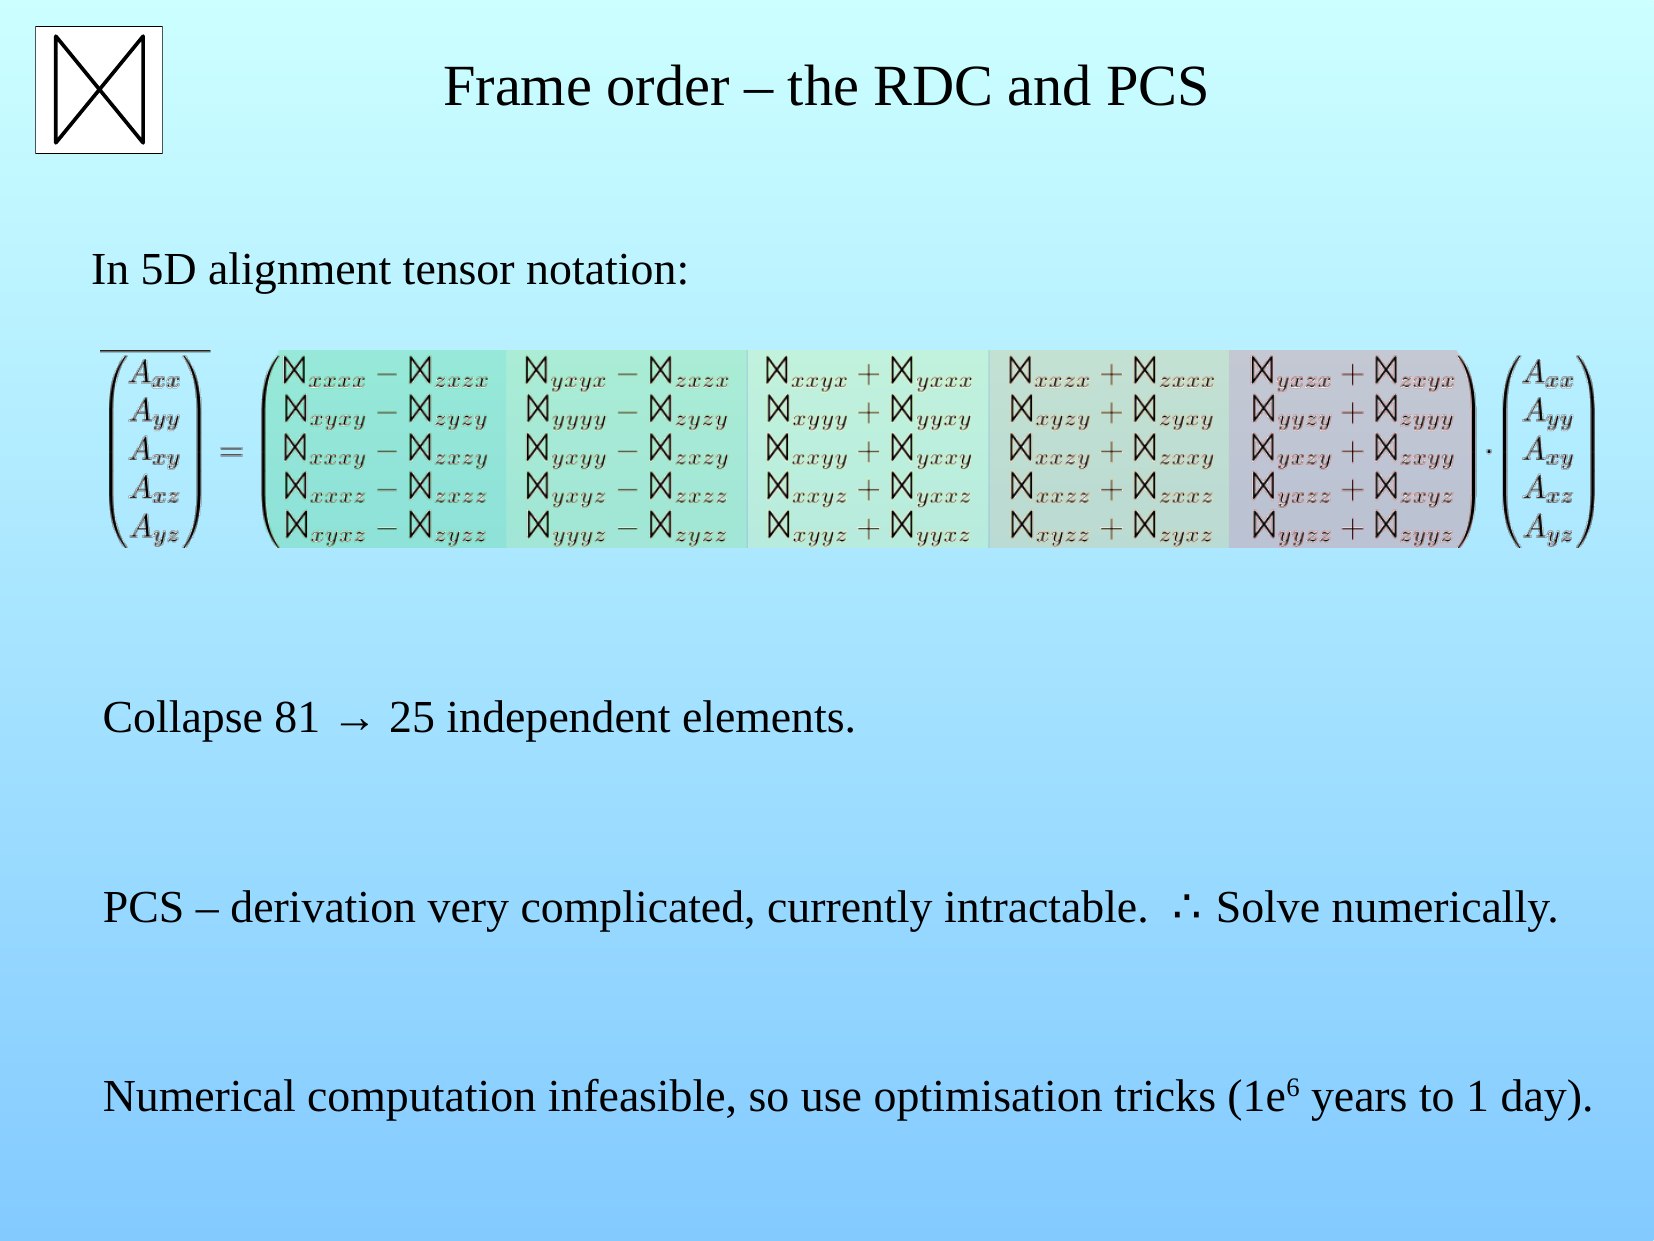

Frame order – the RDC and PCS
In 5D alignment tensor notation:
Collapse 81 → 25 independent elements.
PCS – derivation very complicated, currently intractable. ∴ Solve numerically.
Numerical computation infeasible, so use optimisation tricks (1e6 years to 1 day).